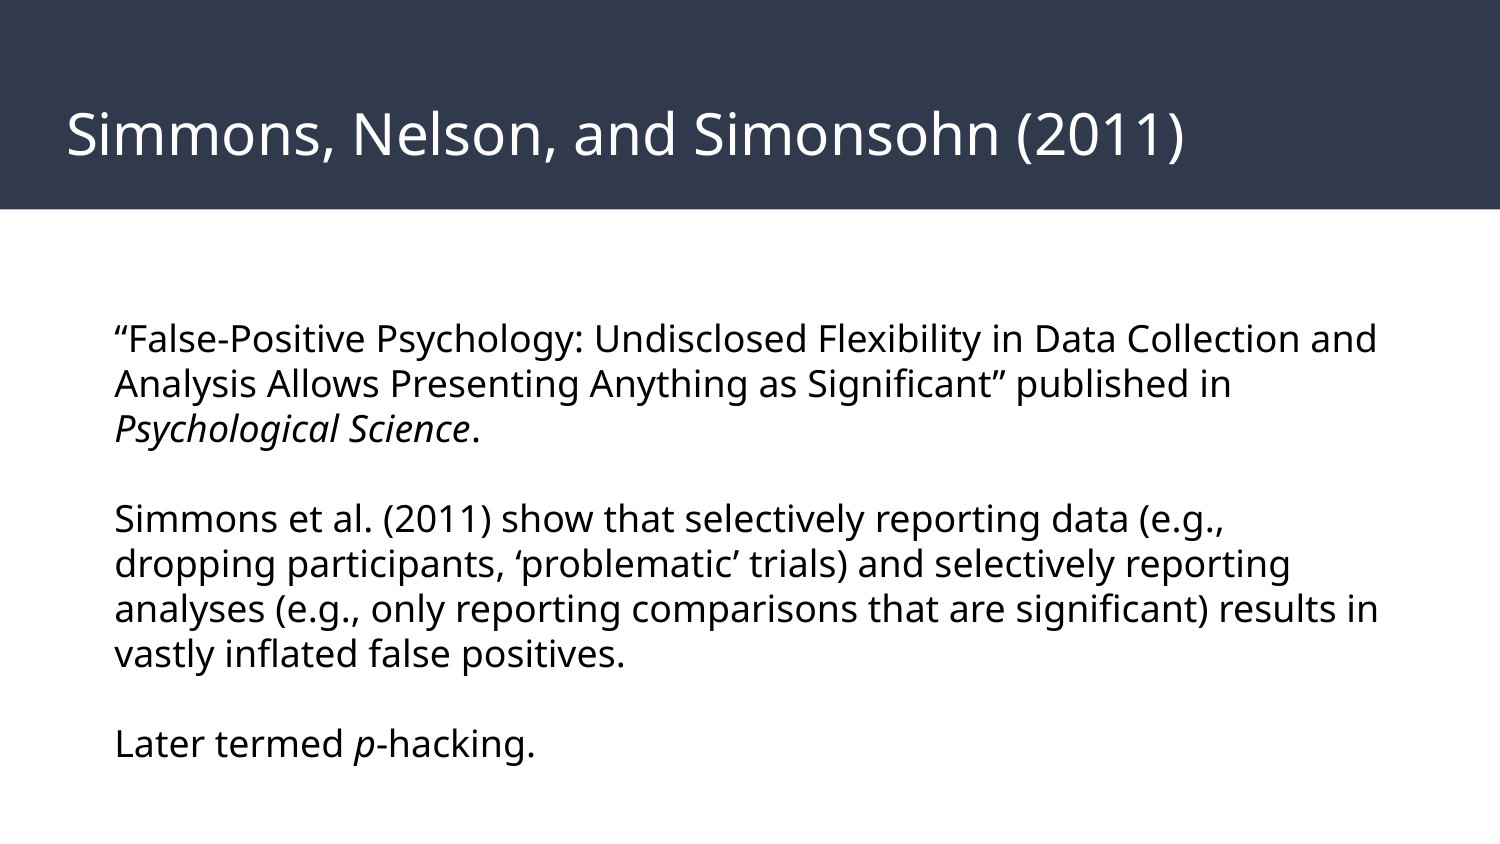

# Simmons, Nelson, and Simonsohn (2011)
“False-Positive Psychology: Undisclosed Flexibility in Data Collection and Analysis Allows Presenting Anything as Significant” published in Psychological Science.
Simmons et al. (2011) show that selectively reporting data (e.g., dropping participants, ‘problematic’ trials) and selectively reporting analyses (e.g., only reporting comparisons that are significant) results in vastly inflated false positives.
Later termed p-hacking.